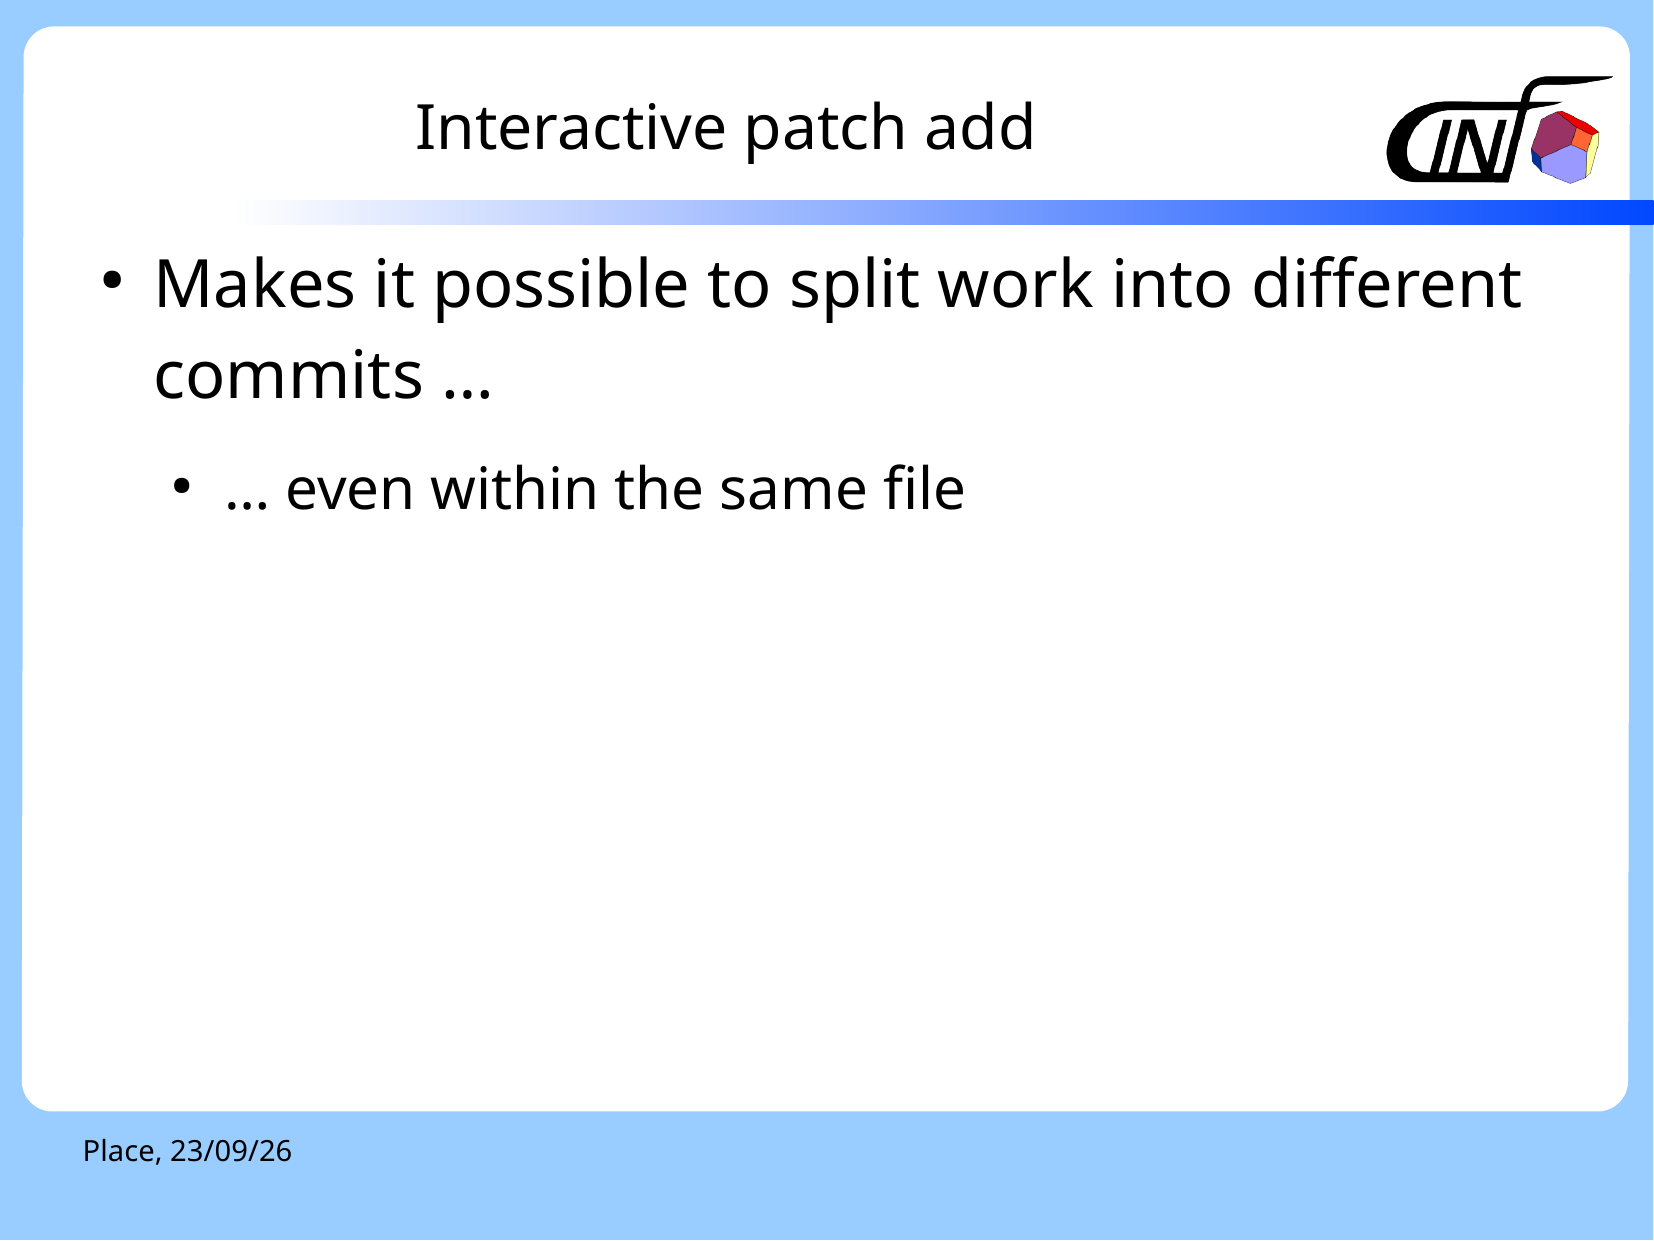

# Interactive patch add
Makes it possible to split work into different commits …
… even within the same file